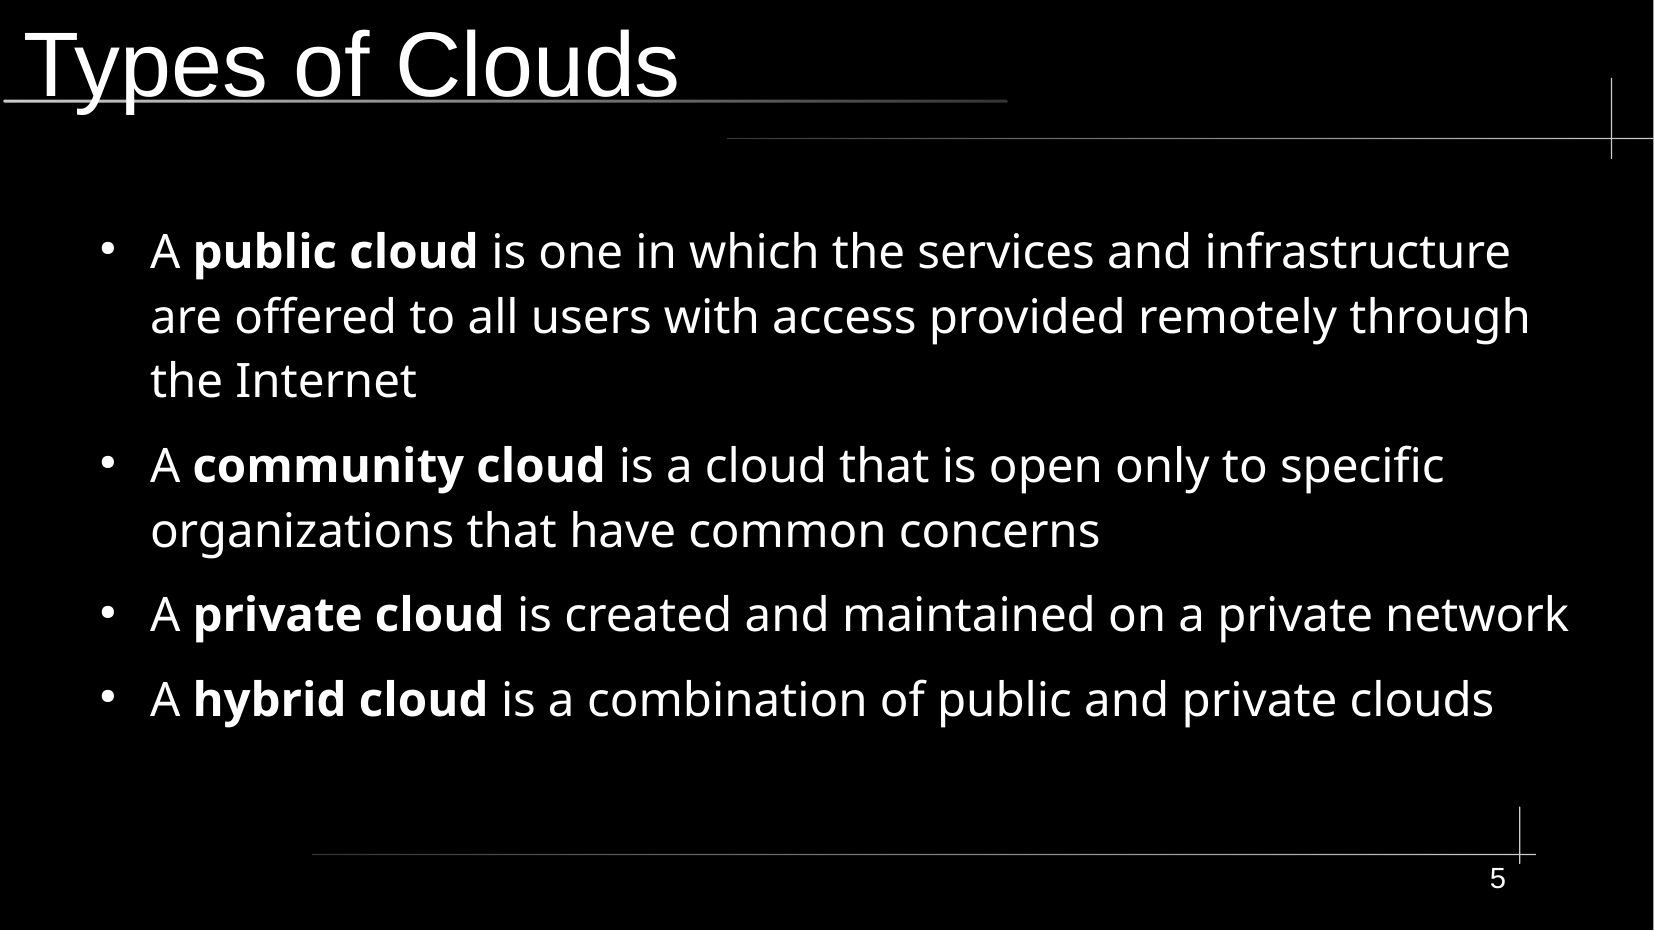

# Types of Clouds
A public cloud is one in which the services and infrastructure are offered to all users with access provided remotely through the Internet
A community cloud is a cloud that is open only to specific organizations that have common concerns
A private cloud is created and maintained on a private network
A hybrid cloud is a combination of public and private clouds
5